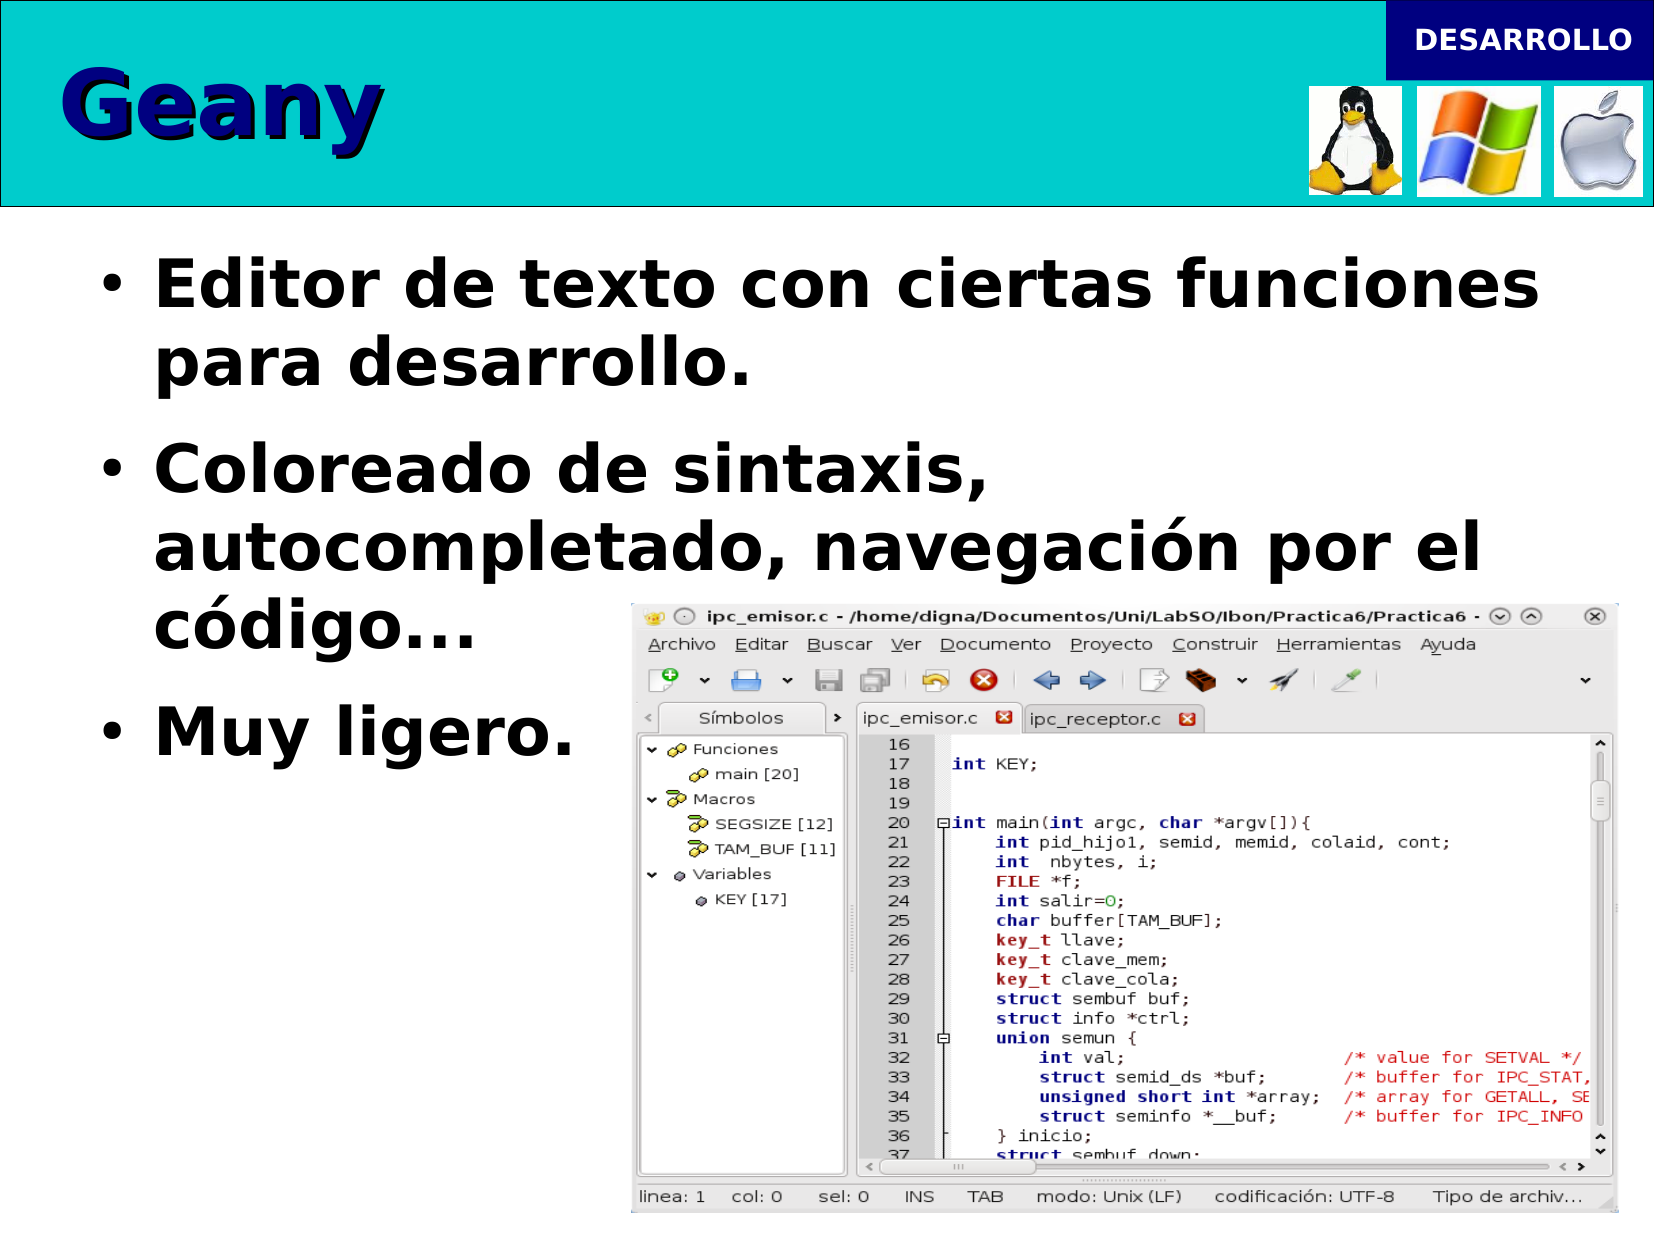

DESARROLLO
# Geany
Editor de texto con ciertas funciones para desarrollo.
Coloreado de sintaxis, autocompletado, navegación por el código...
Muy ligero.